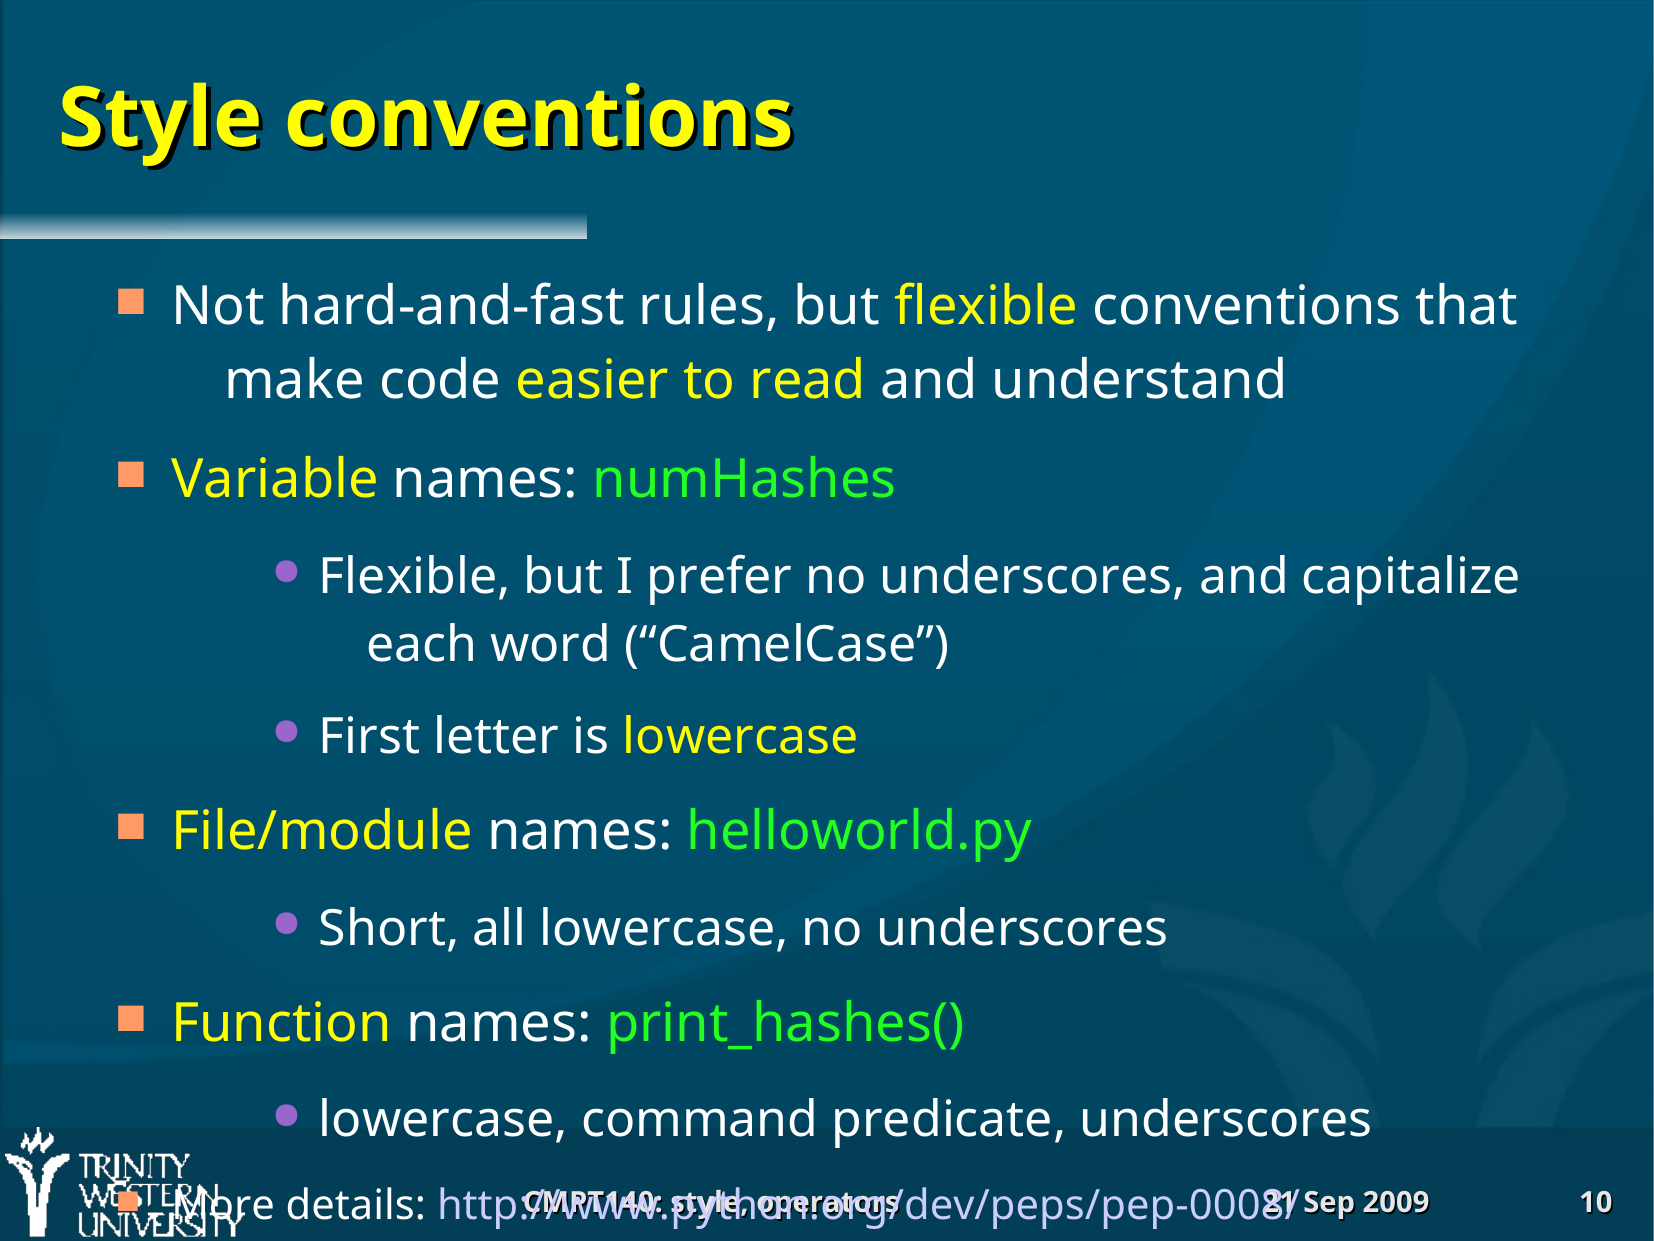

# Style conventions
Not hard-and-fast rules, but flexible conventions that make code easier to read and understand
Variable names: numHashes
Flexible, but I prefer no underscores, and capitalize each word (“CamelCase”)
First letter is lowercase
File/module names: helloworld.py
Short, all lowercase, no underscores
Function names: print_hashes()
lowercase, command predicate, underscores
More details: http://www.python.org/dev/peps/pep-0008/
CMPT140: style, operators
21 Sep 2009
10